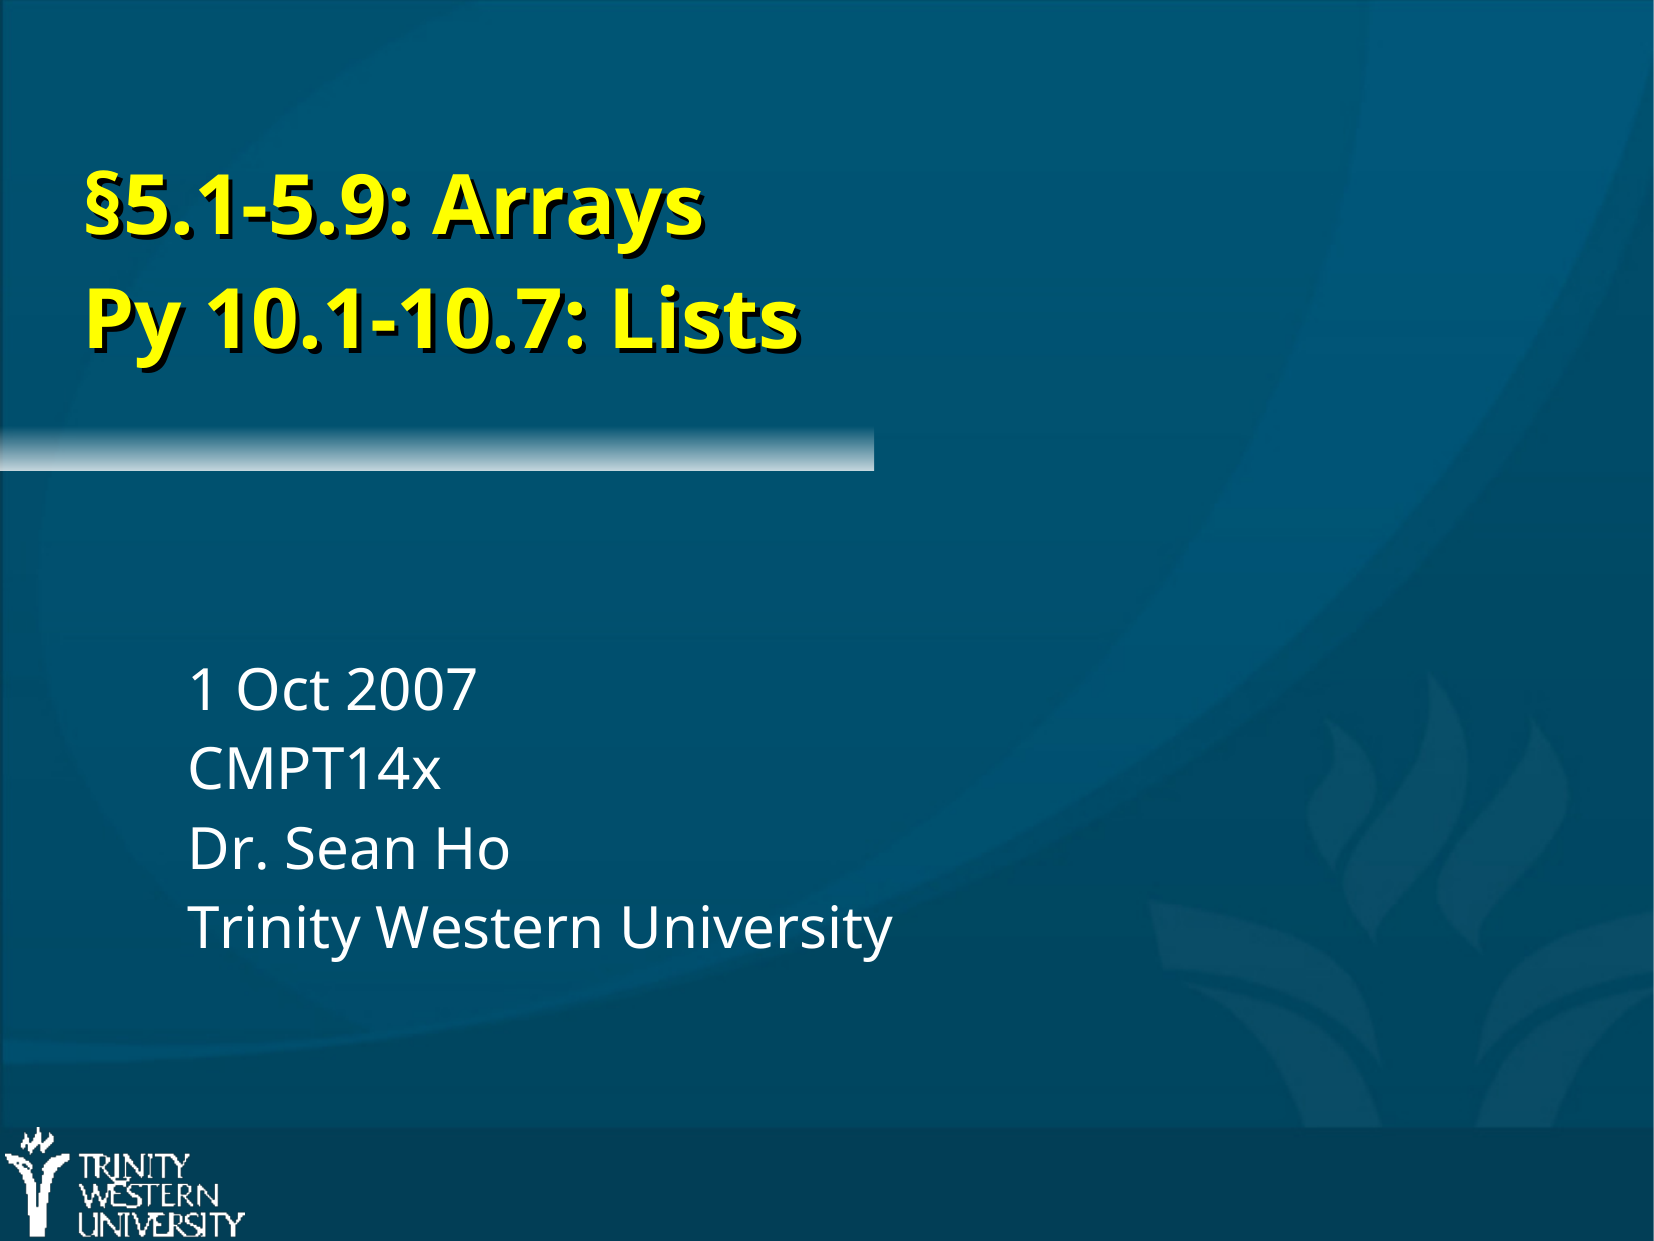

# §5.1-5.9: Arrays Py 10.1-10.7: Lists
1 Oct 2007
CMPT14x
Dr. Sean Ho
Trinity Western University